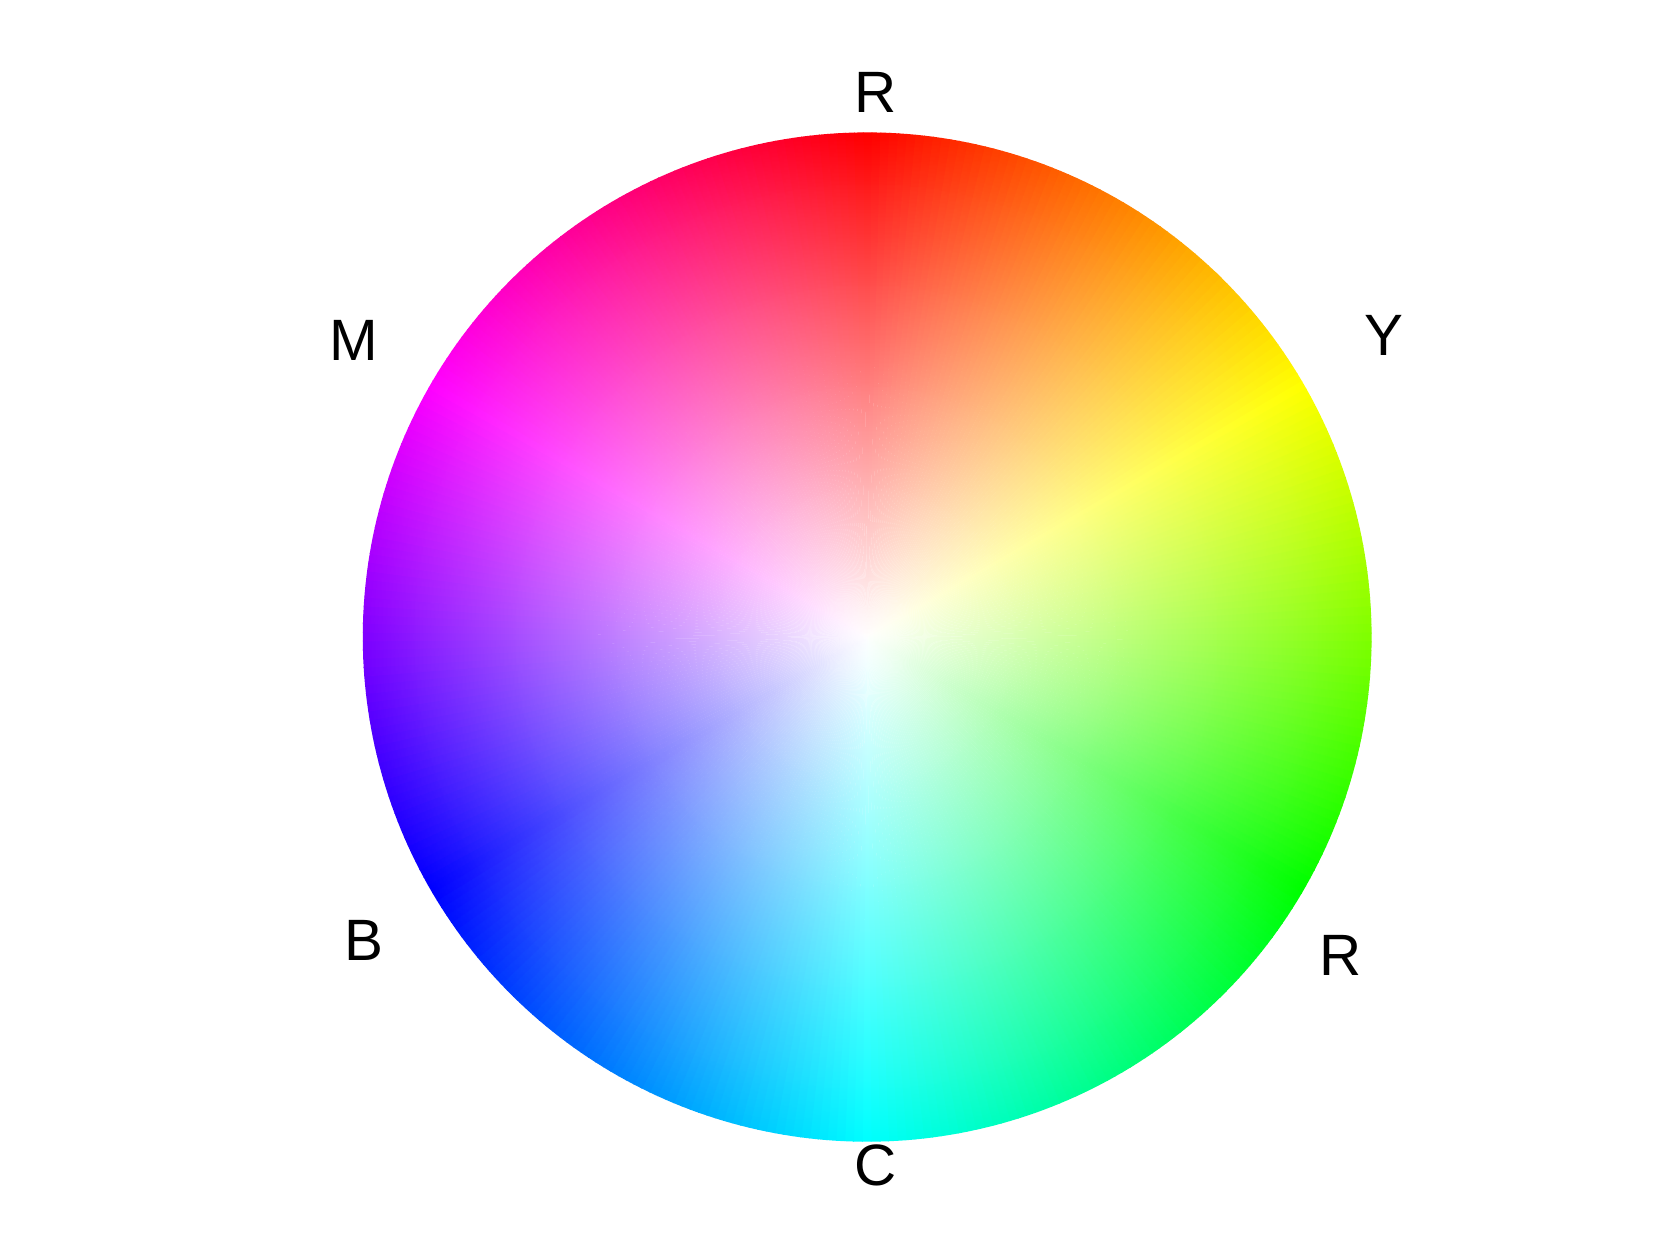

#
R
Y
M
B
R
C